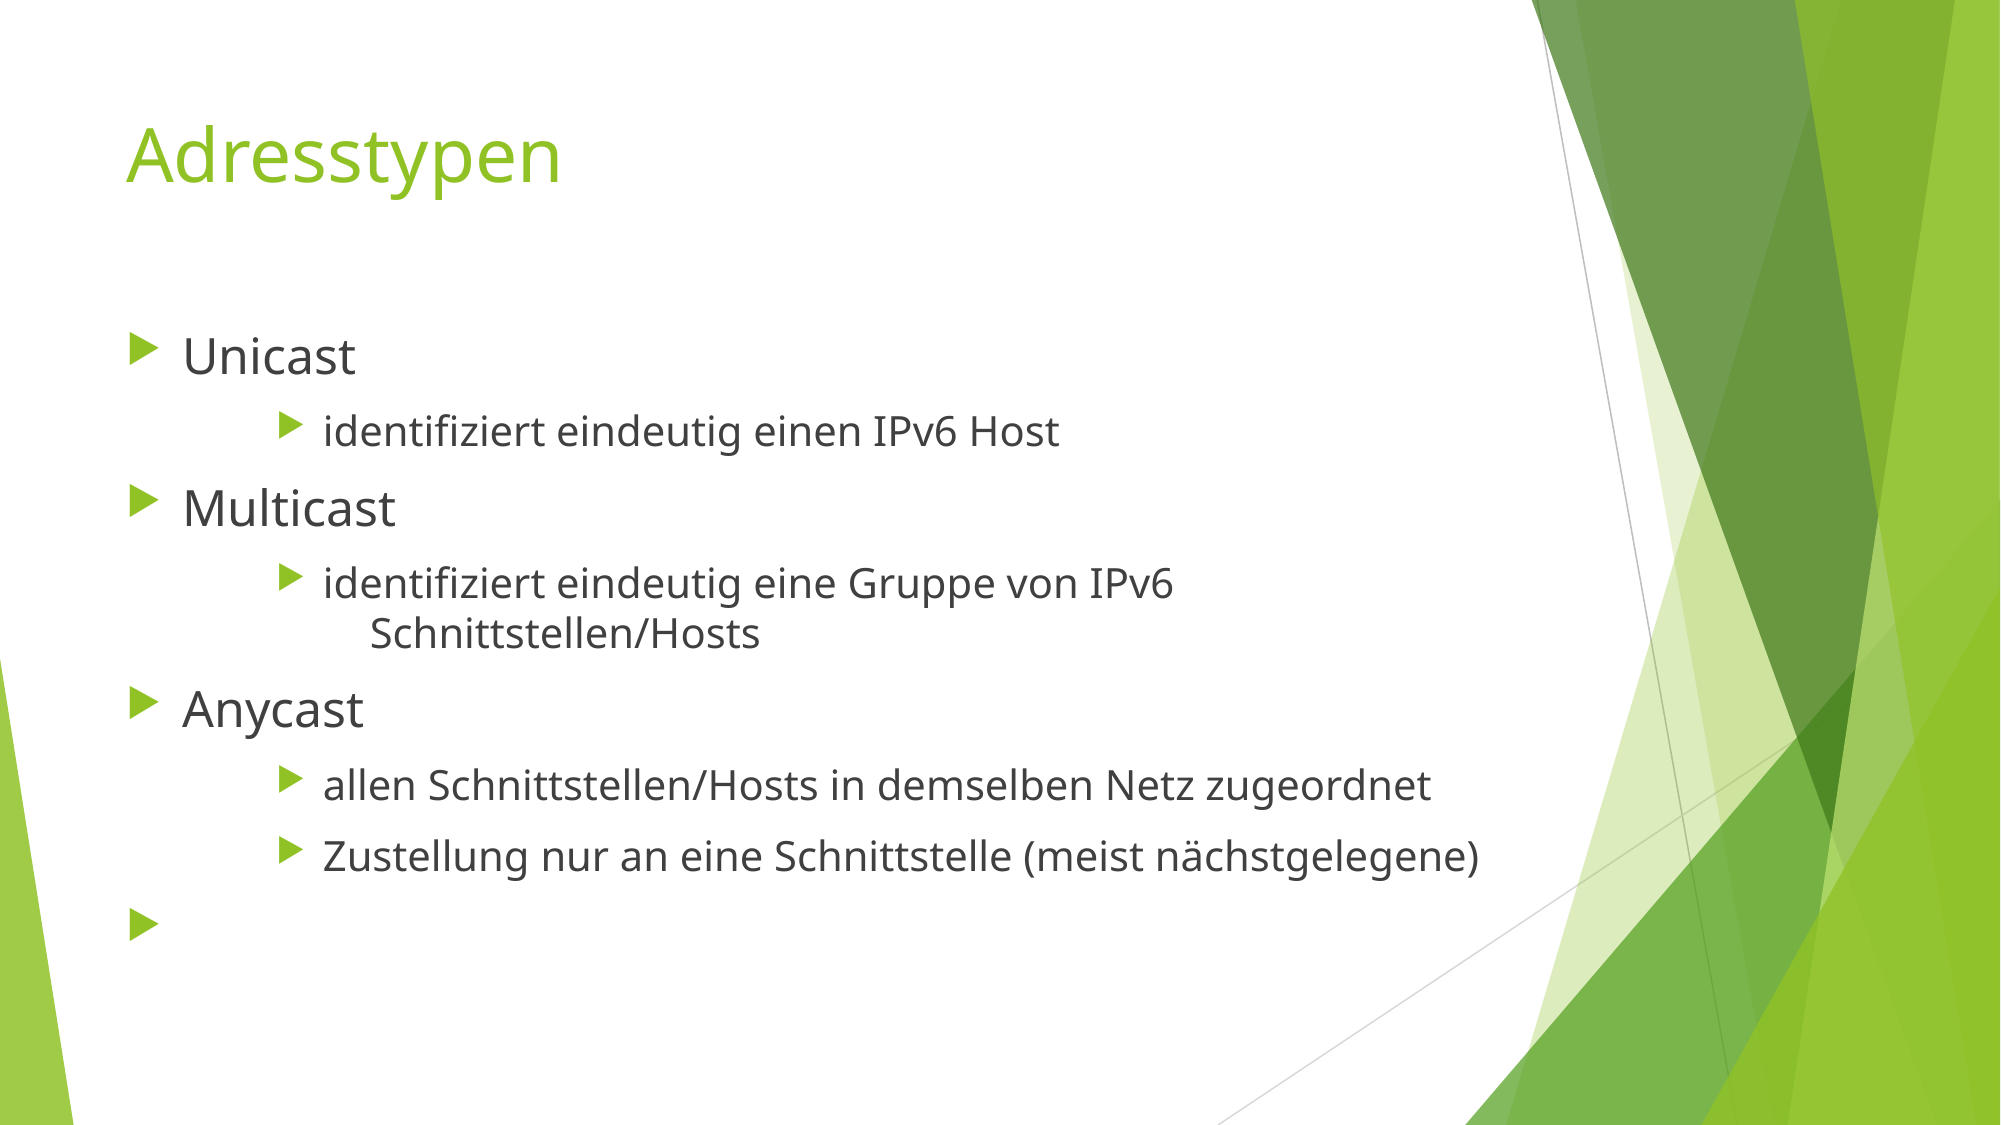

# Adresstypen
Unicast
identifiziert eindeutig einen IPv6 Host
Multicast
identifiziert eindeutig eine Gruppe von IPv6 Schnittstellen/Hosts
Anycast
allen Schnittstellen/Hosts in demselben Netz zugeordnet
Zustellung nur an eine Schnittstelle (meist nächstgelegene)